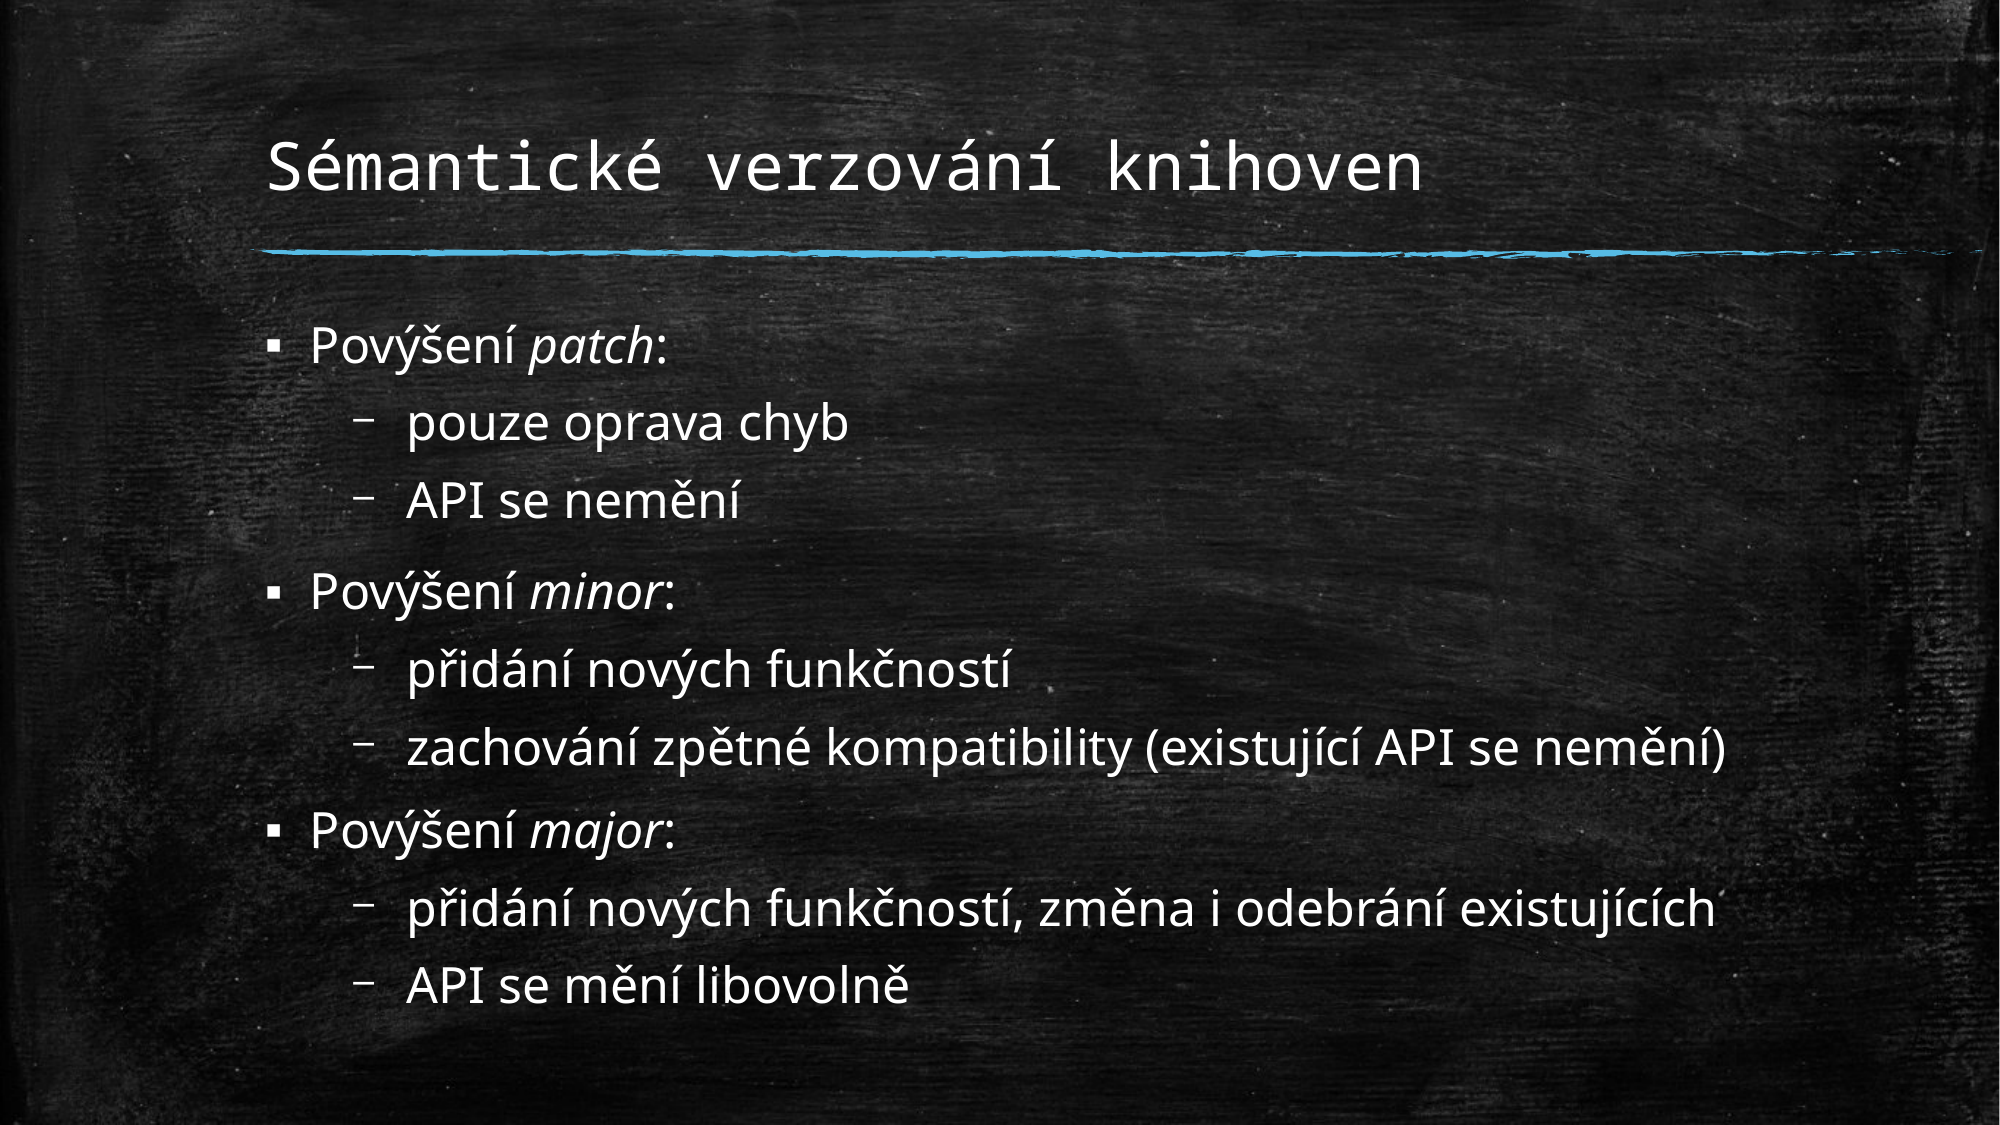

# Sémantické verzování knihoven
Povýšení patch:
pouze oprava chyb
API se nemění
Povýšení minor:
přidání nových funkčností
zachování zpětné kompatibility (existující API se nemění)
Povýšení major:
přidání nových funkčností, změna i odebrání existujících
API se mění libovolně